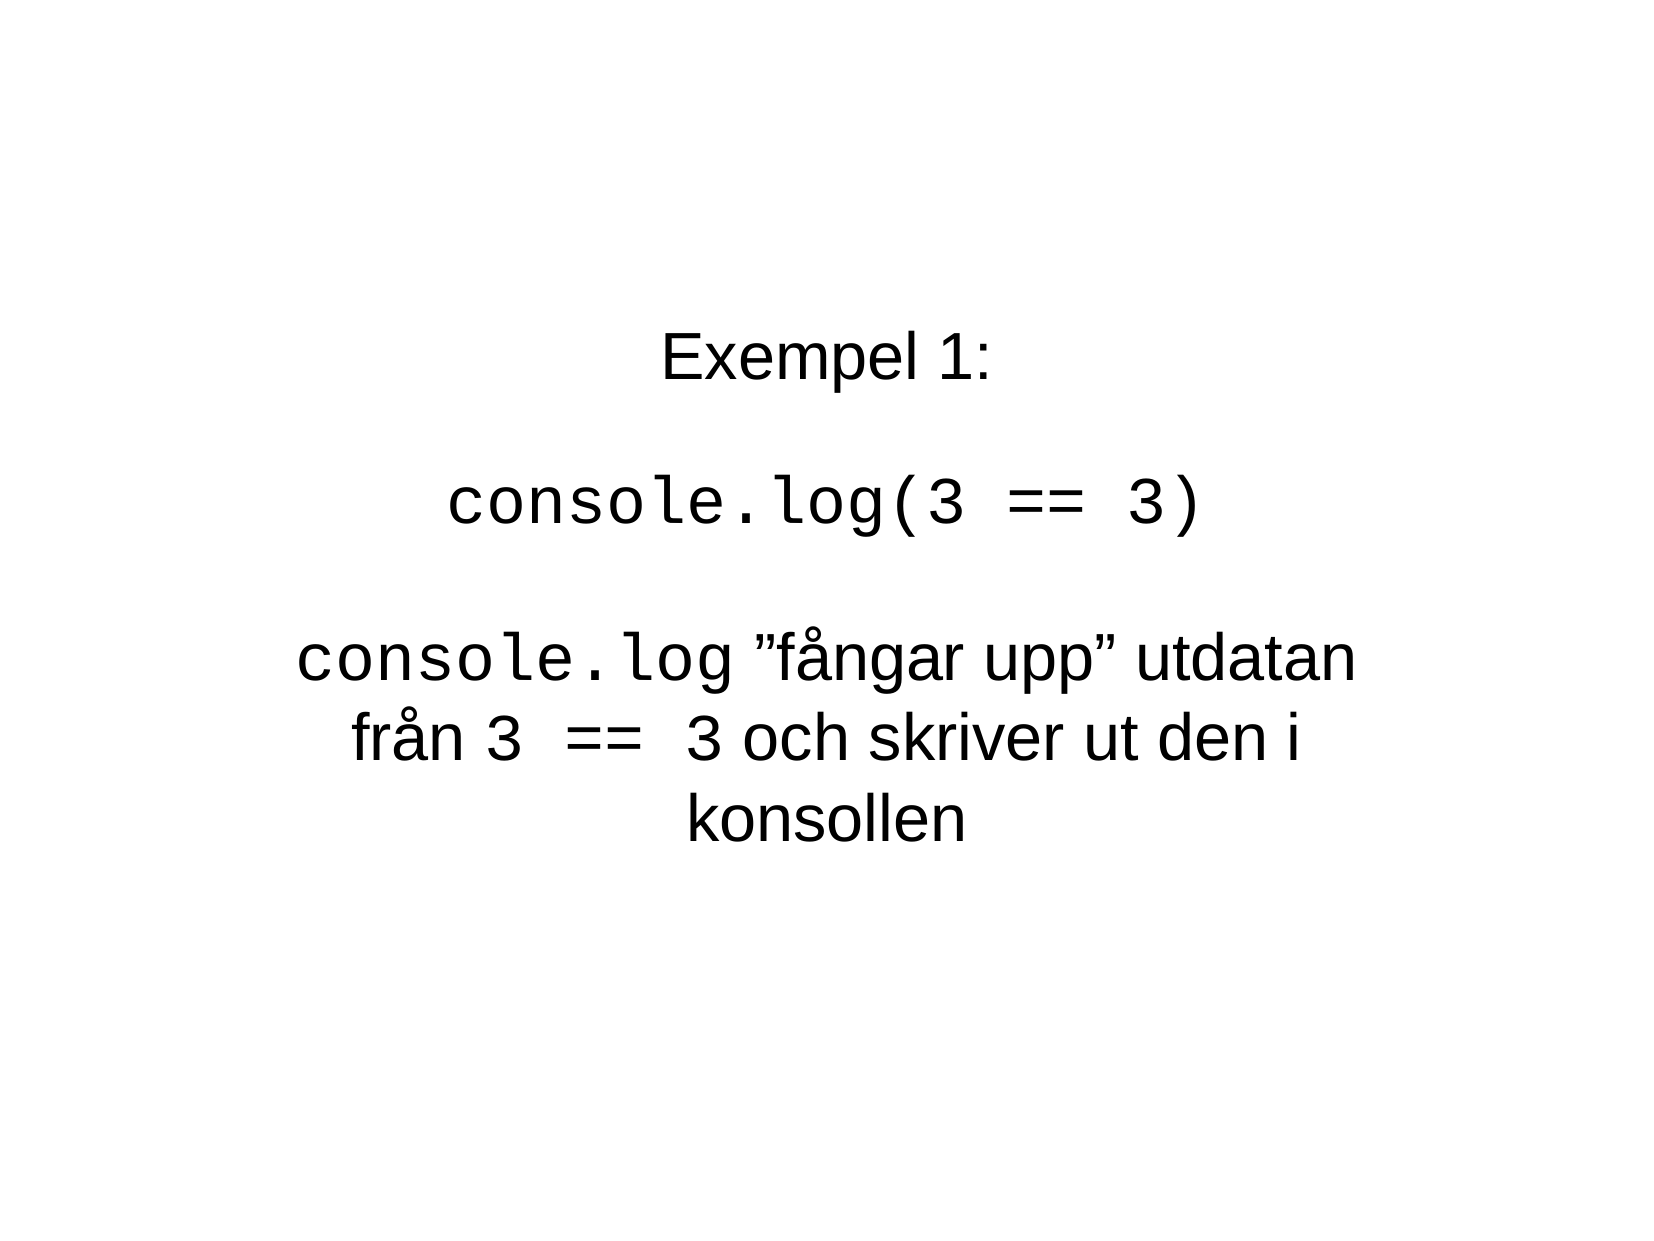

# Exempel 1:
console.log(3 == 3)
console.log ”fångar upp” utdatan från 3 == 3 och skriver ut den i konsollen